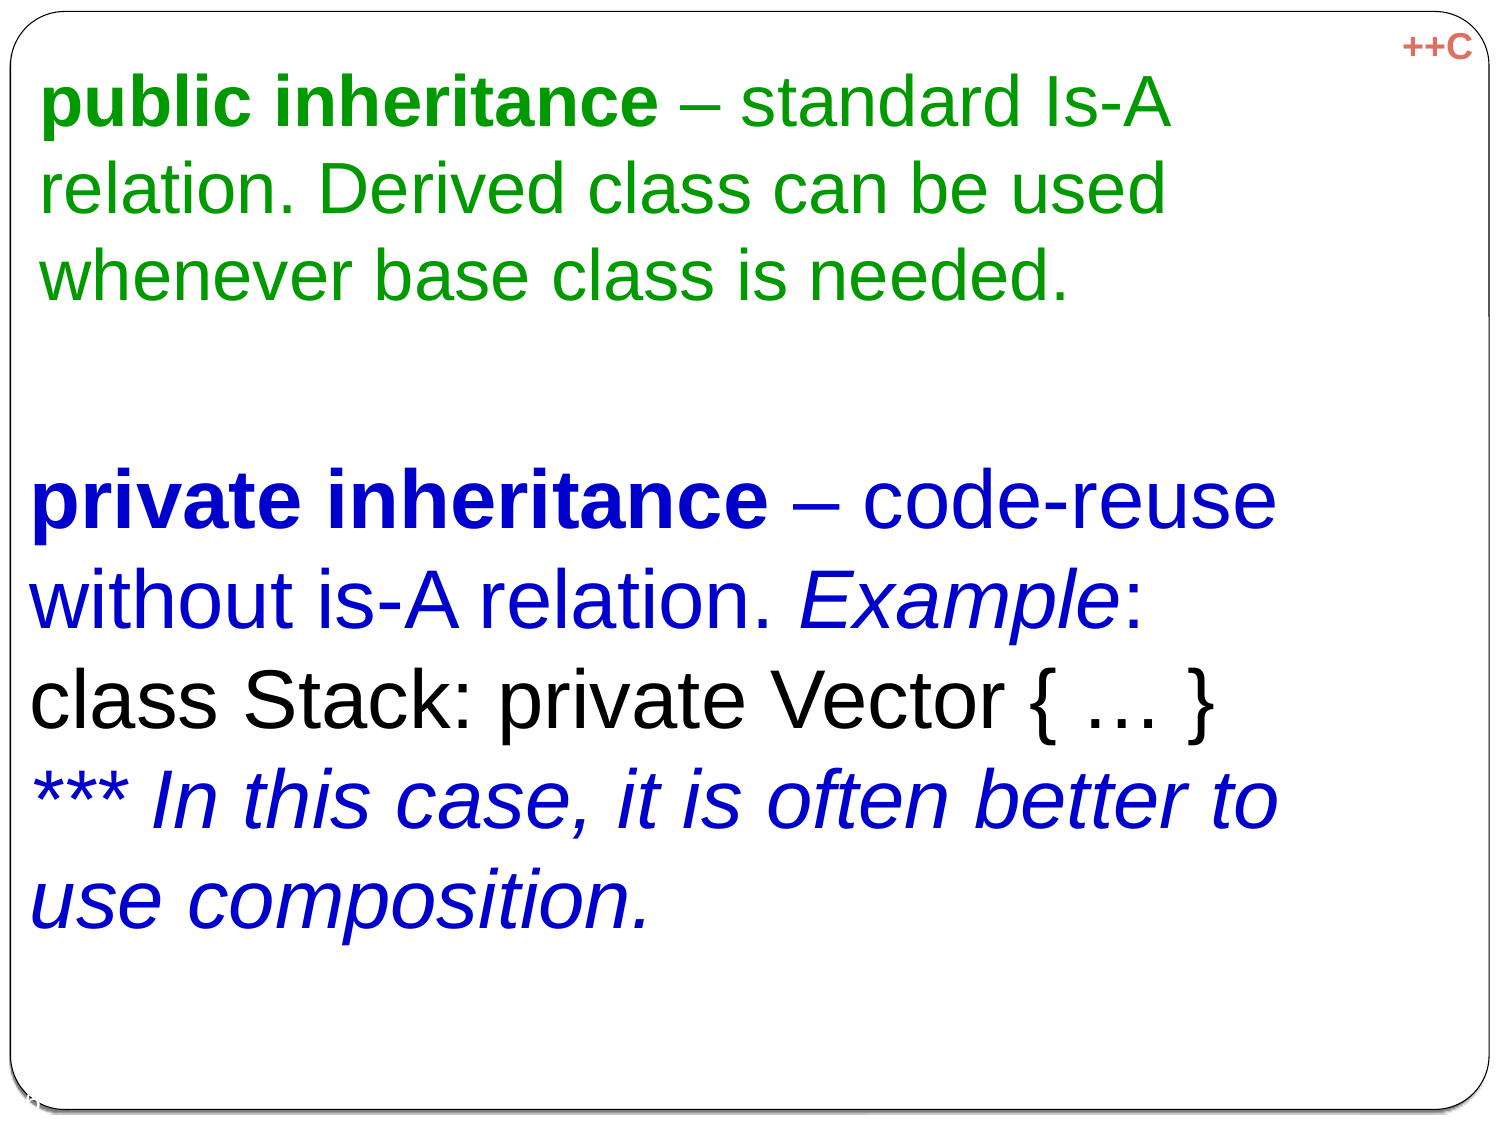

# public inheritance – standard Is-A relation. Derived class can be used whenever base class is needed.
private inheritance – code-reuse without is-A relation. Example:
class Stack: private Vector { … }
*** In this case, it is often better to use composition.